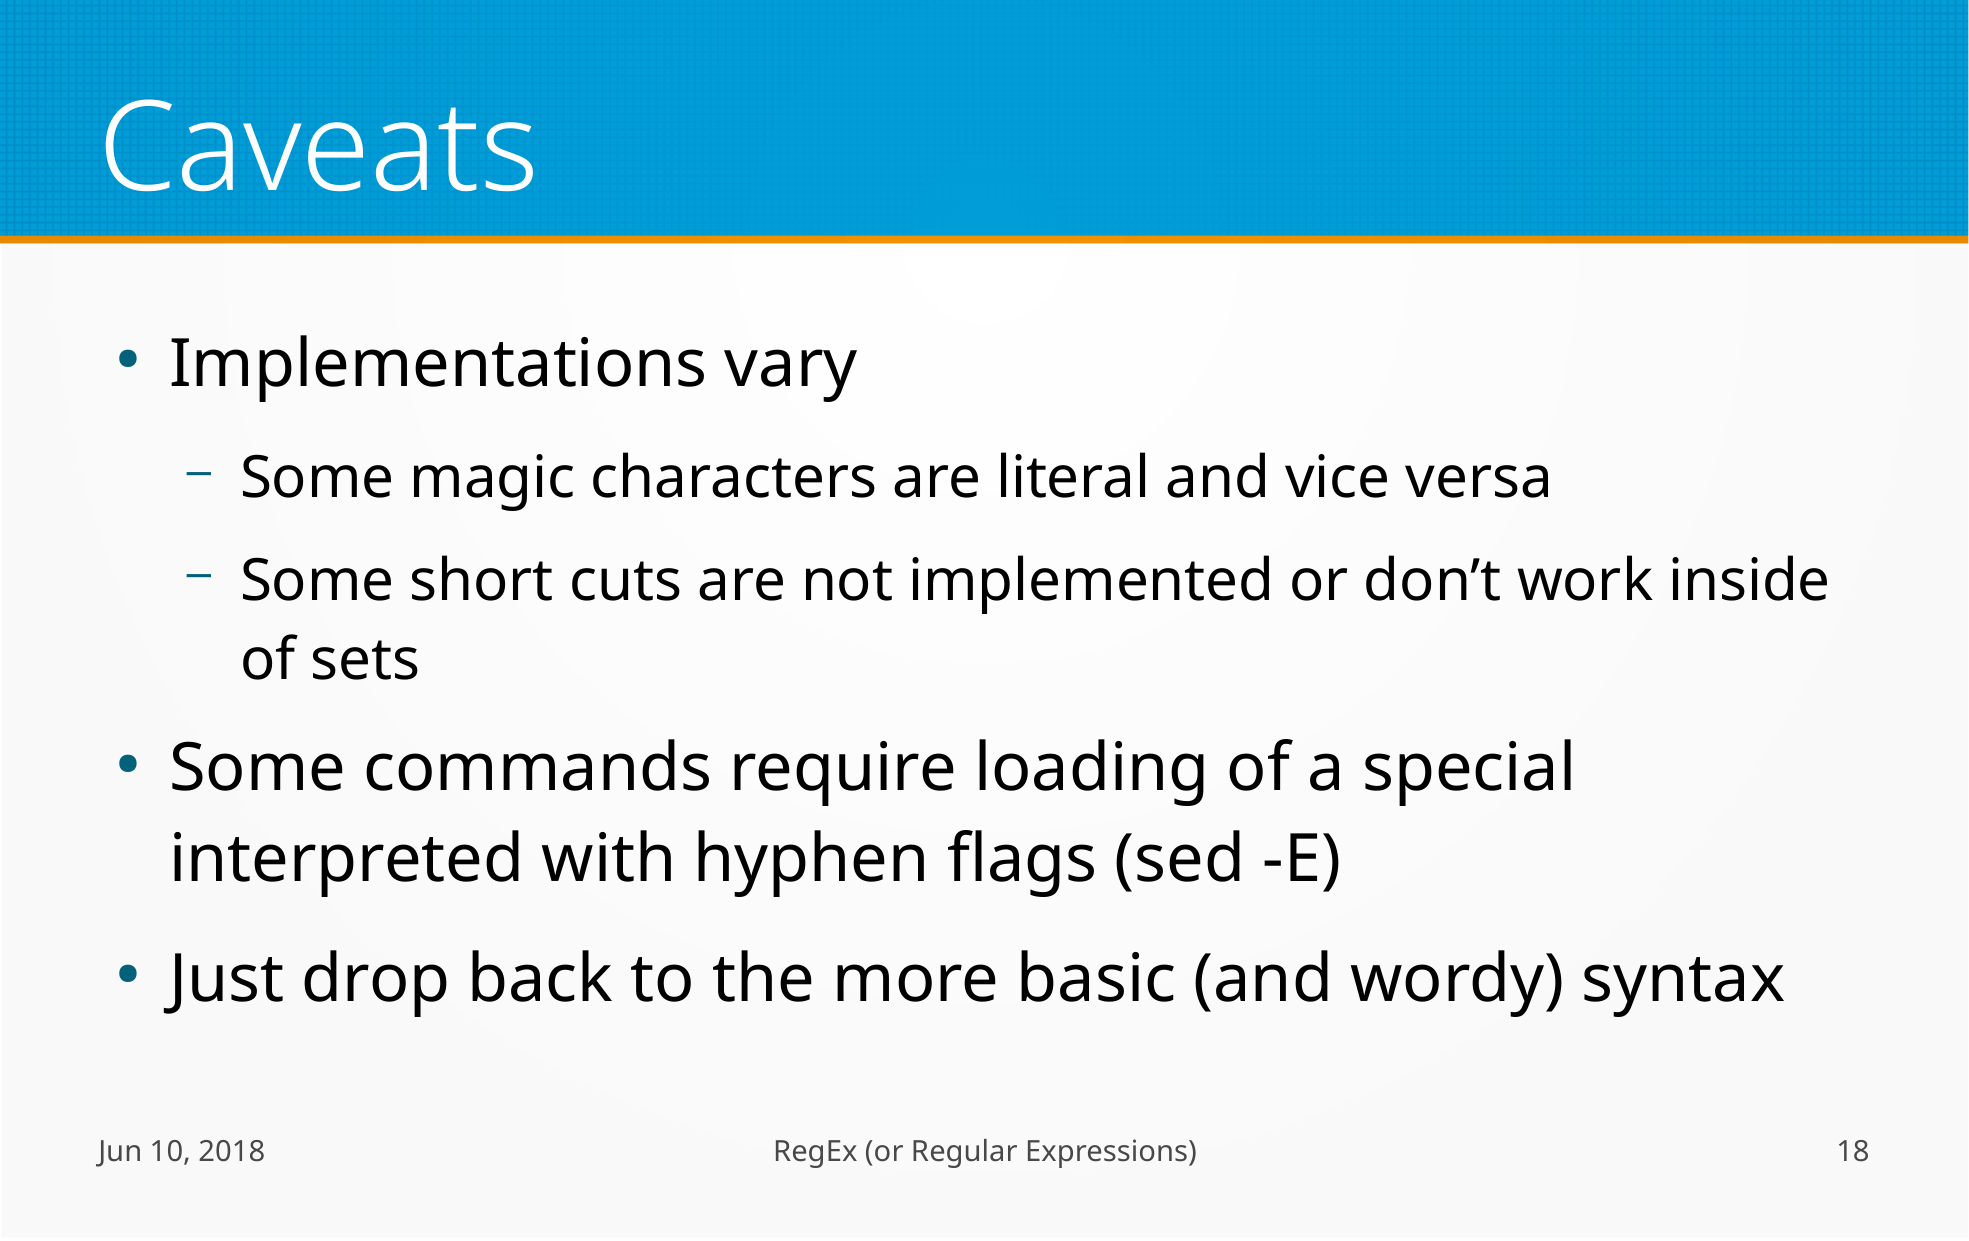

# Caveats
Implementations vary
Some magic characters are literal and vice versa
Some short cuts are not implemented or don’t work inside of sets
Some commands require loading of a special interpreted with hyphen flags (sed -E)
Just drop back to the more basic (and wordy) syntax
Jun 10, 2018
RegEx (or Regular Expressions)
18